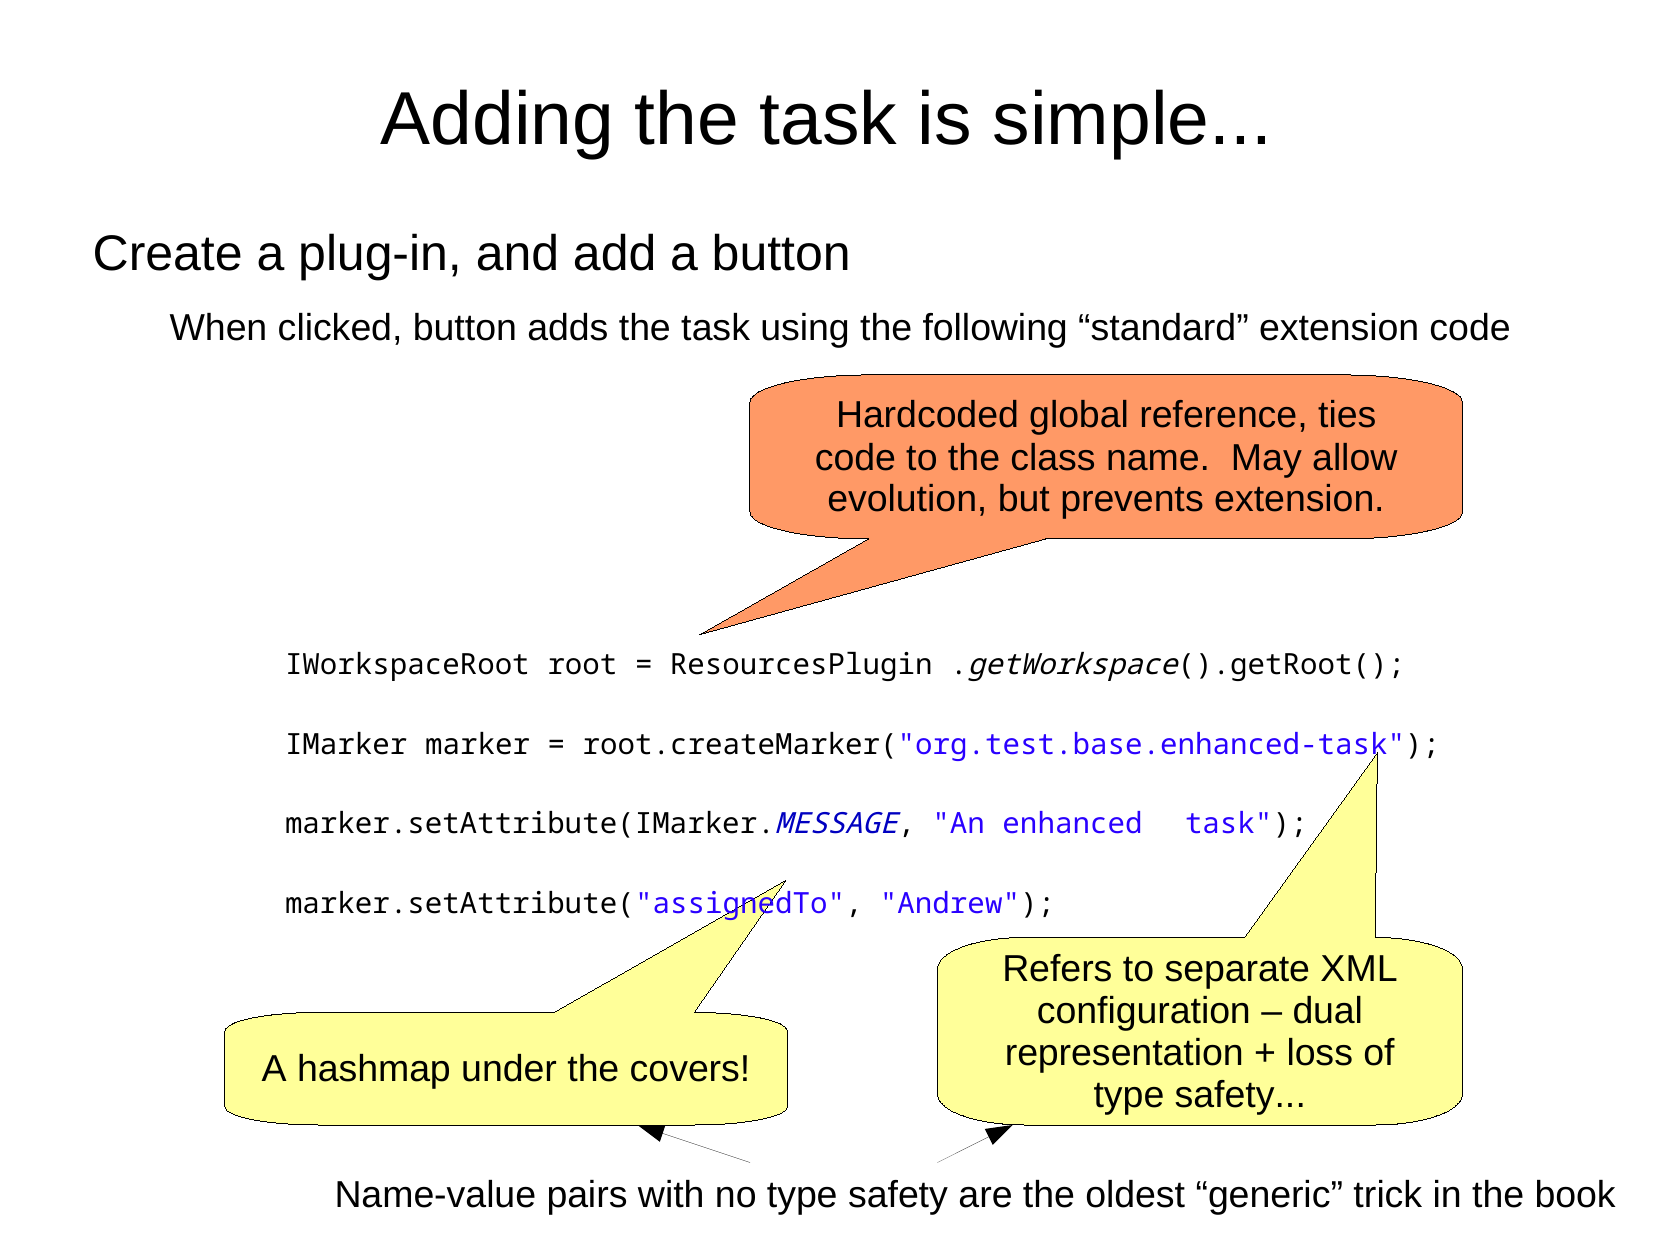

# Adding the task is simple...
Create a plug-in, and add a button
When clicked, button adds the task using the following “standard” extension code
Hardcoded global reference, ties code to the class name. May allow evolution, but prevents extension.
IWorkspaceRoot root = ResourcesPlugin .getWorkspace().getRoot();
IMarker marker = root.createMarker("org.test.base.enhanced-task");
marker.setAttribute(IMarker.MESSAGE, "An enhanced 	task");
marker.setAttribute("assignedTo", "Andrew");
Refers to separate XML configuration – dual representation + loss of type safety...
A hashmap under the covers!
Name-value pairs with no type safety are the oldest “generic” trick in the book